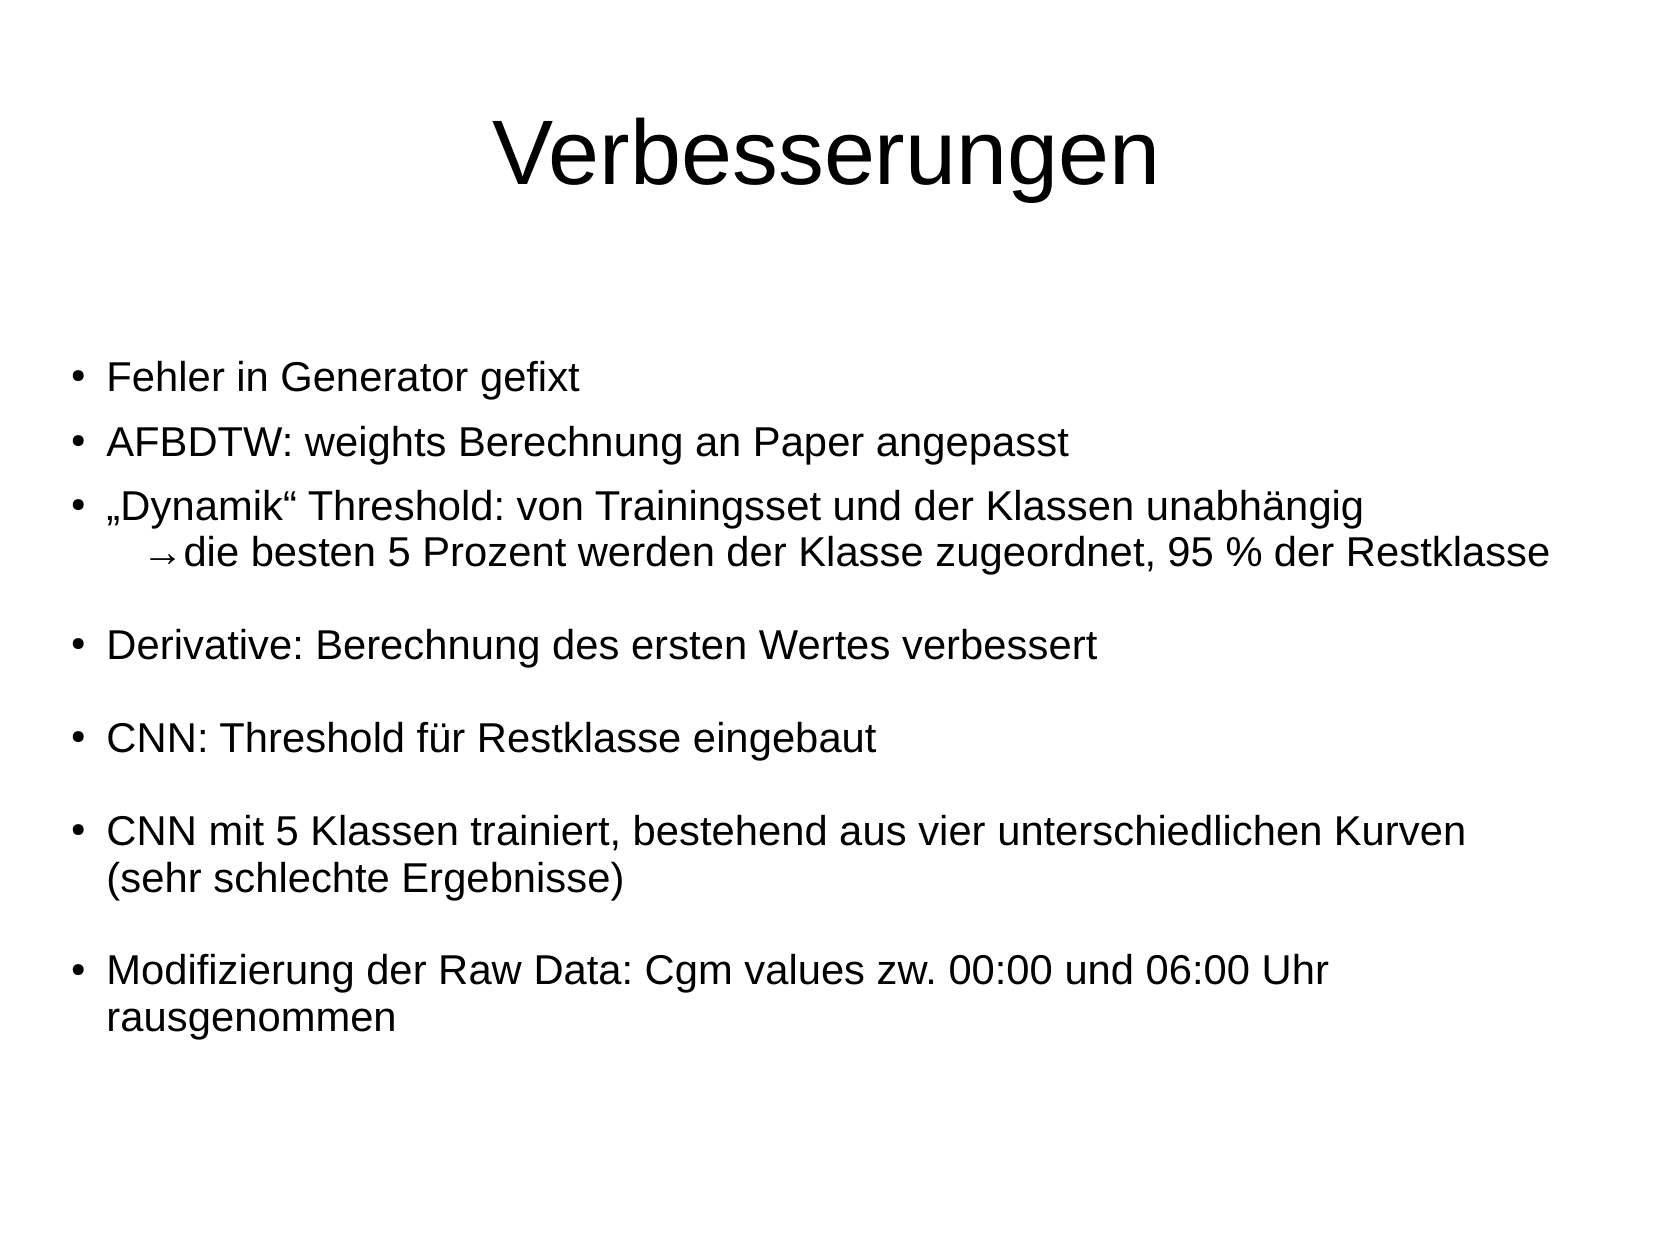

# Verbesserungen
Fehler in Generator gefixt
AFBDTW: weights Berechnung an Paper angepasst
„Dynamik“ Threshold: von Trainingsset und der Klassen unabhängig
→die besten 5 Prozent werden der Klasse zugeordnet, 95 % der Restklasse
Derivative: Berechnung des ersten Wertes verbessert
CNN: Threshold für Restklasse eingebaut
CNN mit 5 Klassen trainiert, bestehend aus vier unterschiedlichen Kurven (sehr schlechte Ergebnisse)
Modifizierung der Raw Data: Cgm values zw. 00:00 und 06:00 Uhr rausgenommen